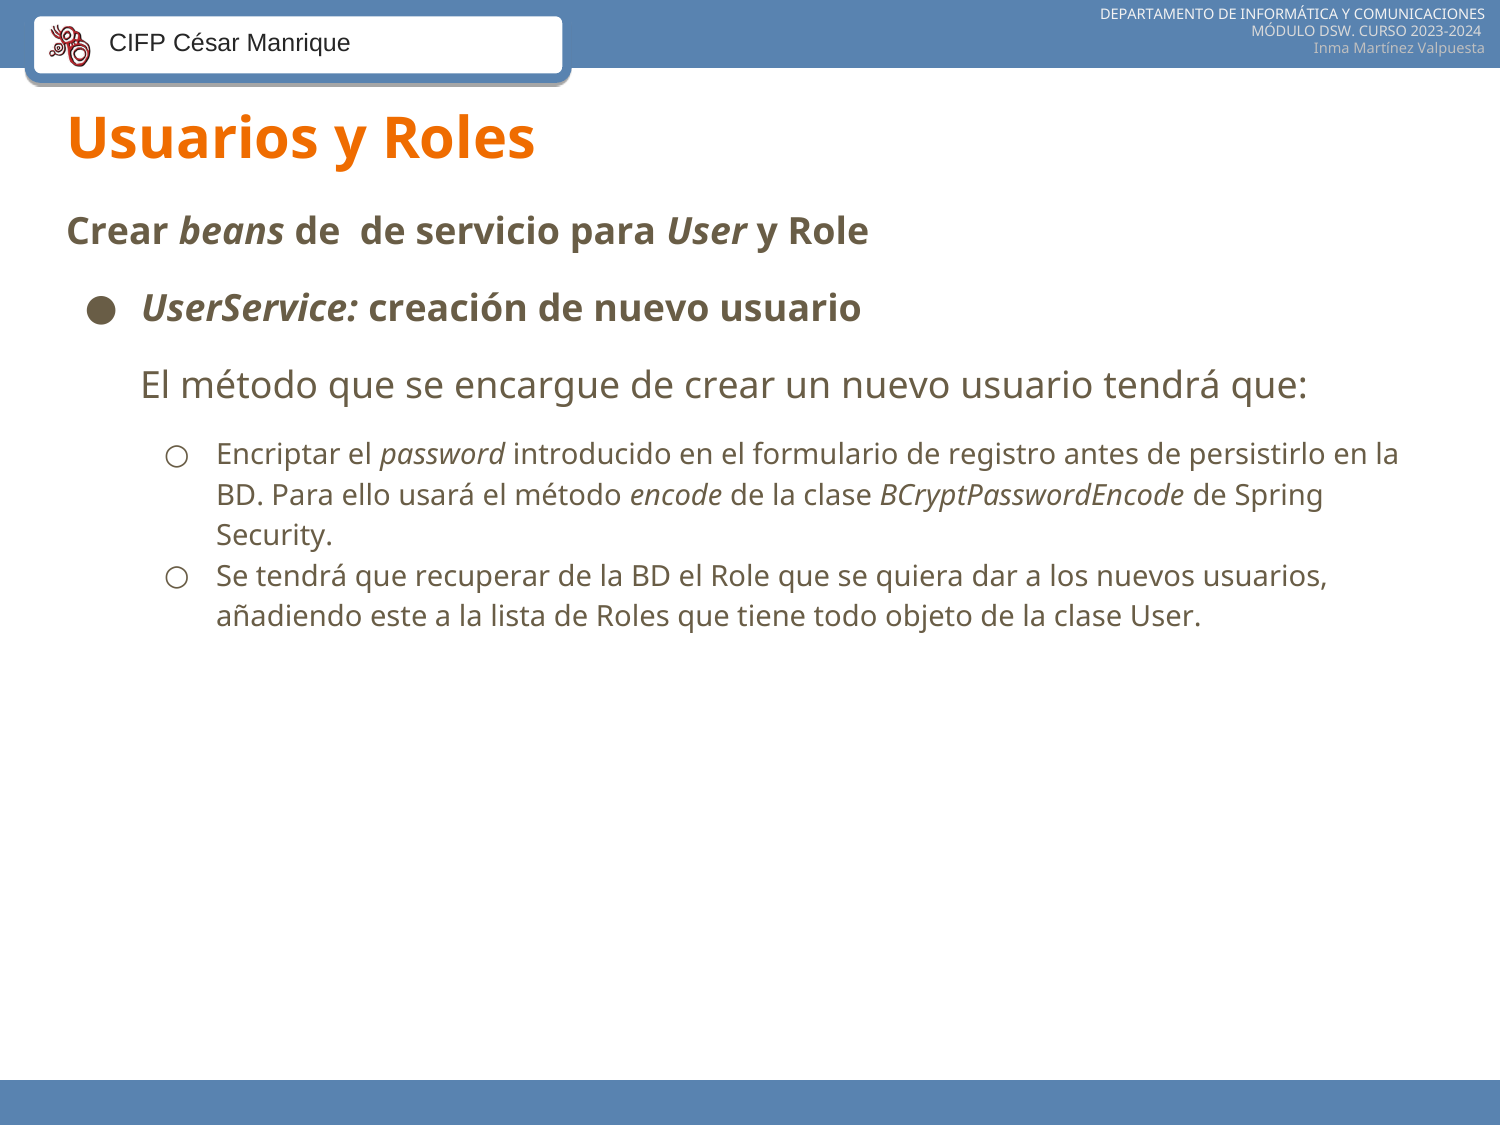

Usuarios y Roles
# Crear beans de de servicio para User y Role
UserService: creación de nuevo usuario
	El método que se encargue de crear un nuevo usuario tendrá que:
Encriptar el password introducido en el formulario de registro antes de persistirlo en la BD. Para ello usará el método encode de la clase BCryptPasswordEncode de Spring Security.
Se tendrá que recuperar de la BD el Role que se quiera dar a los nuevos usuarios, añadiendo este a la lista de Roles que tiene todo objeto de la clase User.